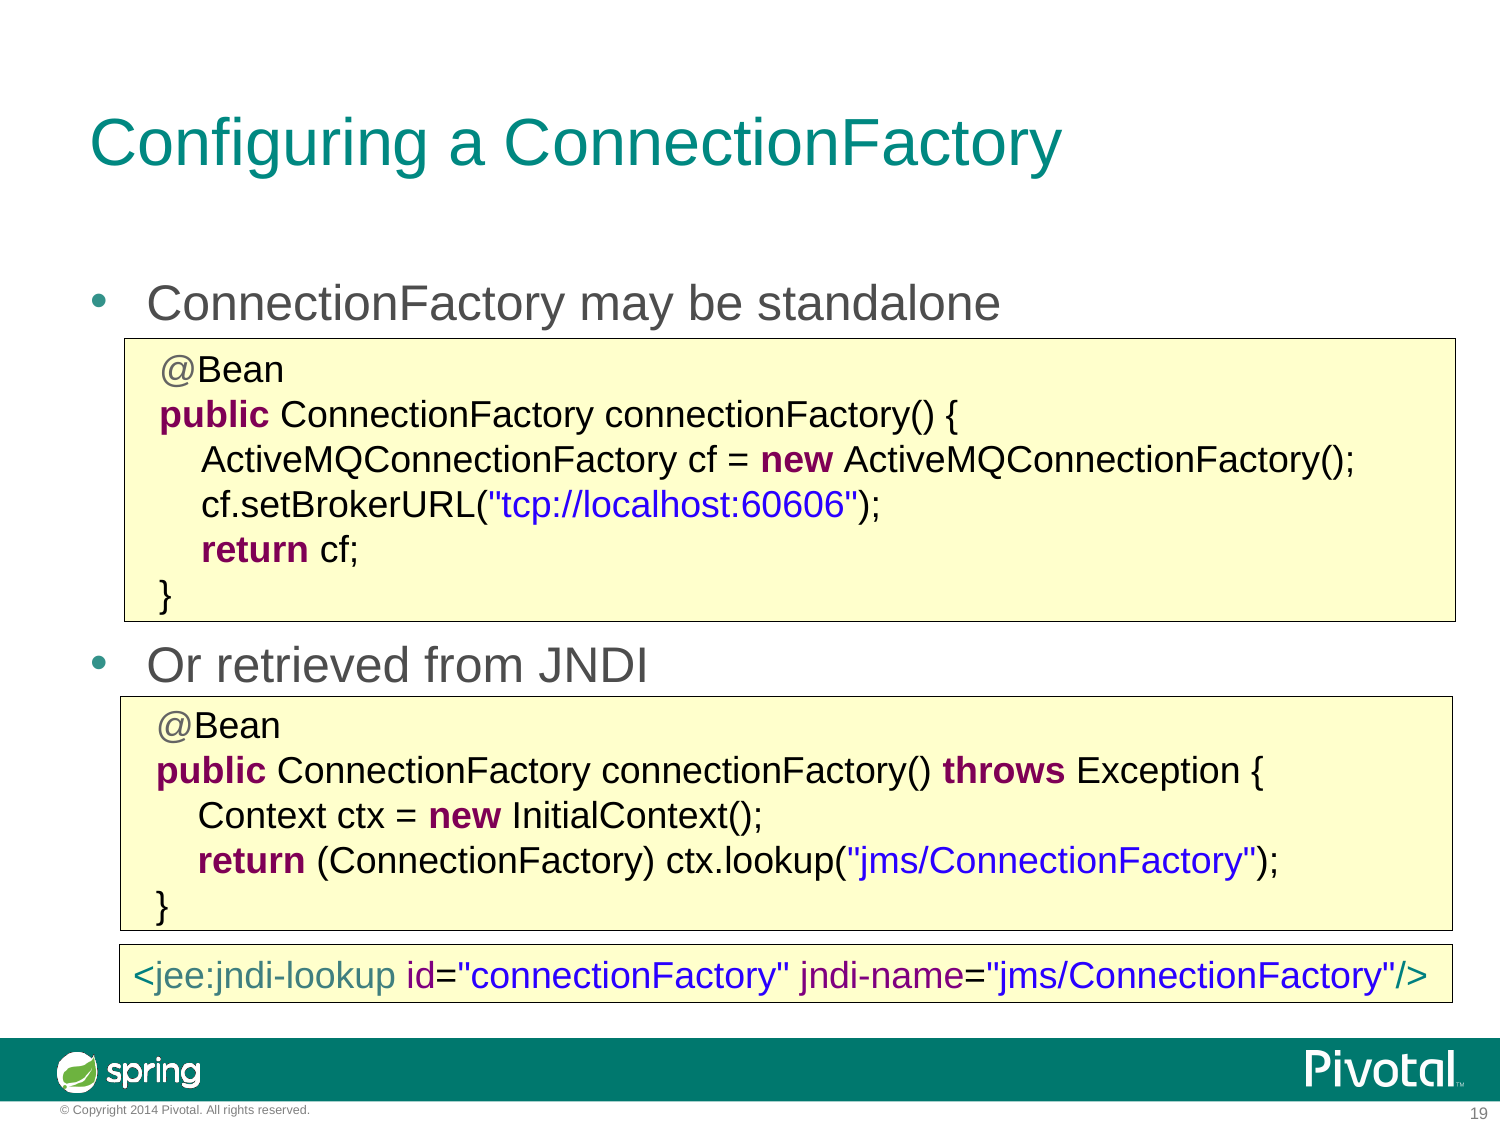

# Configuring a ConnectionFactory
ConnectionFactory may be standalone
Or retrieved from JNDI
 @Bean
 public ConnectionFactory connectionFactory() {
 ActiveMQConnectionFactory cf = new ActiveMQConnectionFactory();
 cf.setBrokerURL("tcp://localhost:60606");
 return cf;
 }
 @Bean
 public ConnectionFactory connectionFactory() throws Exception {
 Context ctx = new InitialContext();
 return (ConnectionFactory) ctx.lookup("jms/ConnectionFactory");
 }
<jee:jndi-lookup id="connectionFactory" jndi-name="jms/ConnectionFactory"/>